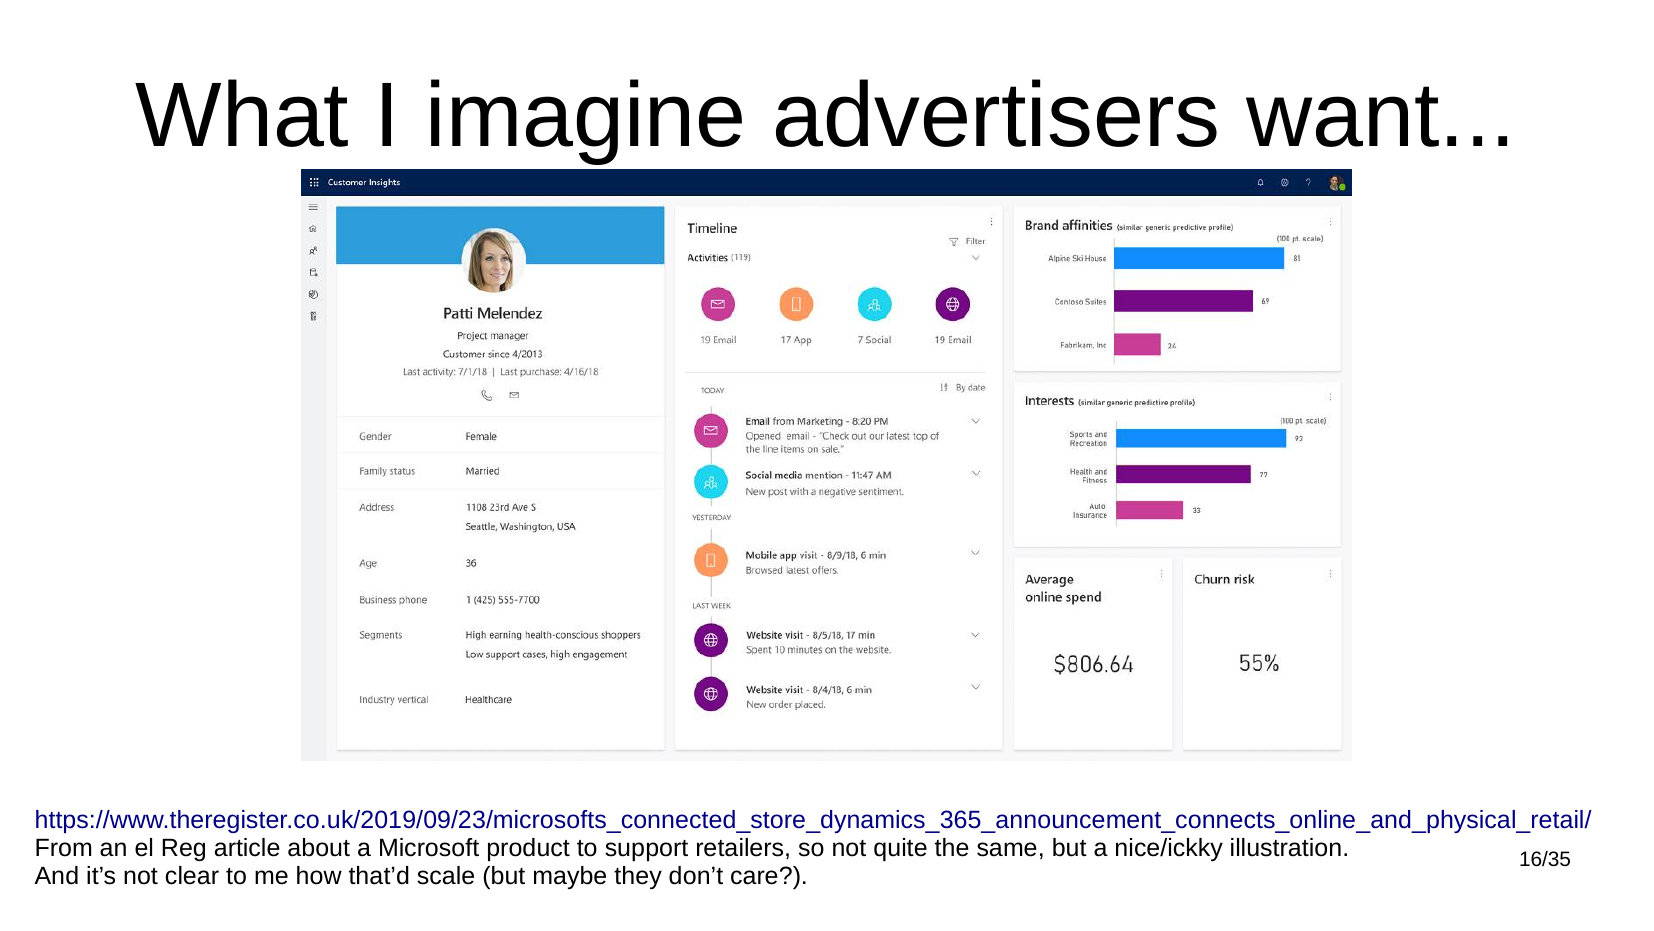

# What I imagine advertisers want...
https://www.theregister.co.uk/2019/09/23/microsofts_connected_store_dynamics_365_announcement_connects_online_and_physical_retail/
From an el Reg article about a Microsoft product to support retailers, so not quite the same, but a nice/ickky illustration.
And it’s not clear to me how that’d scale (but maybe they don’t care?).
16